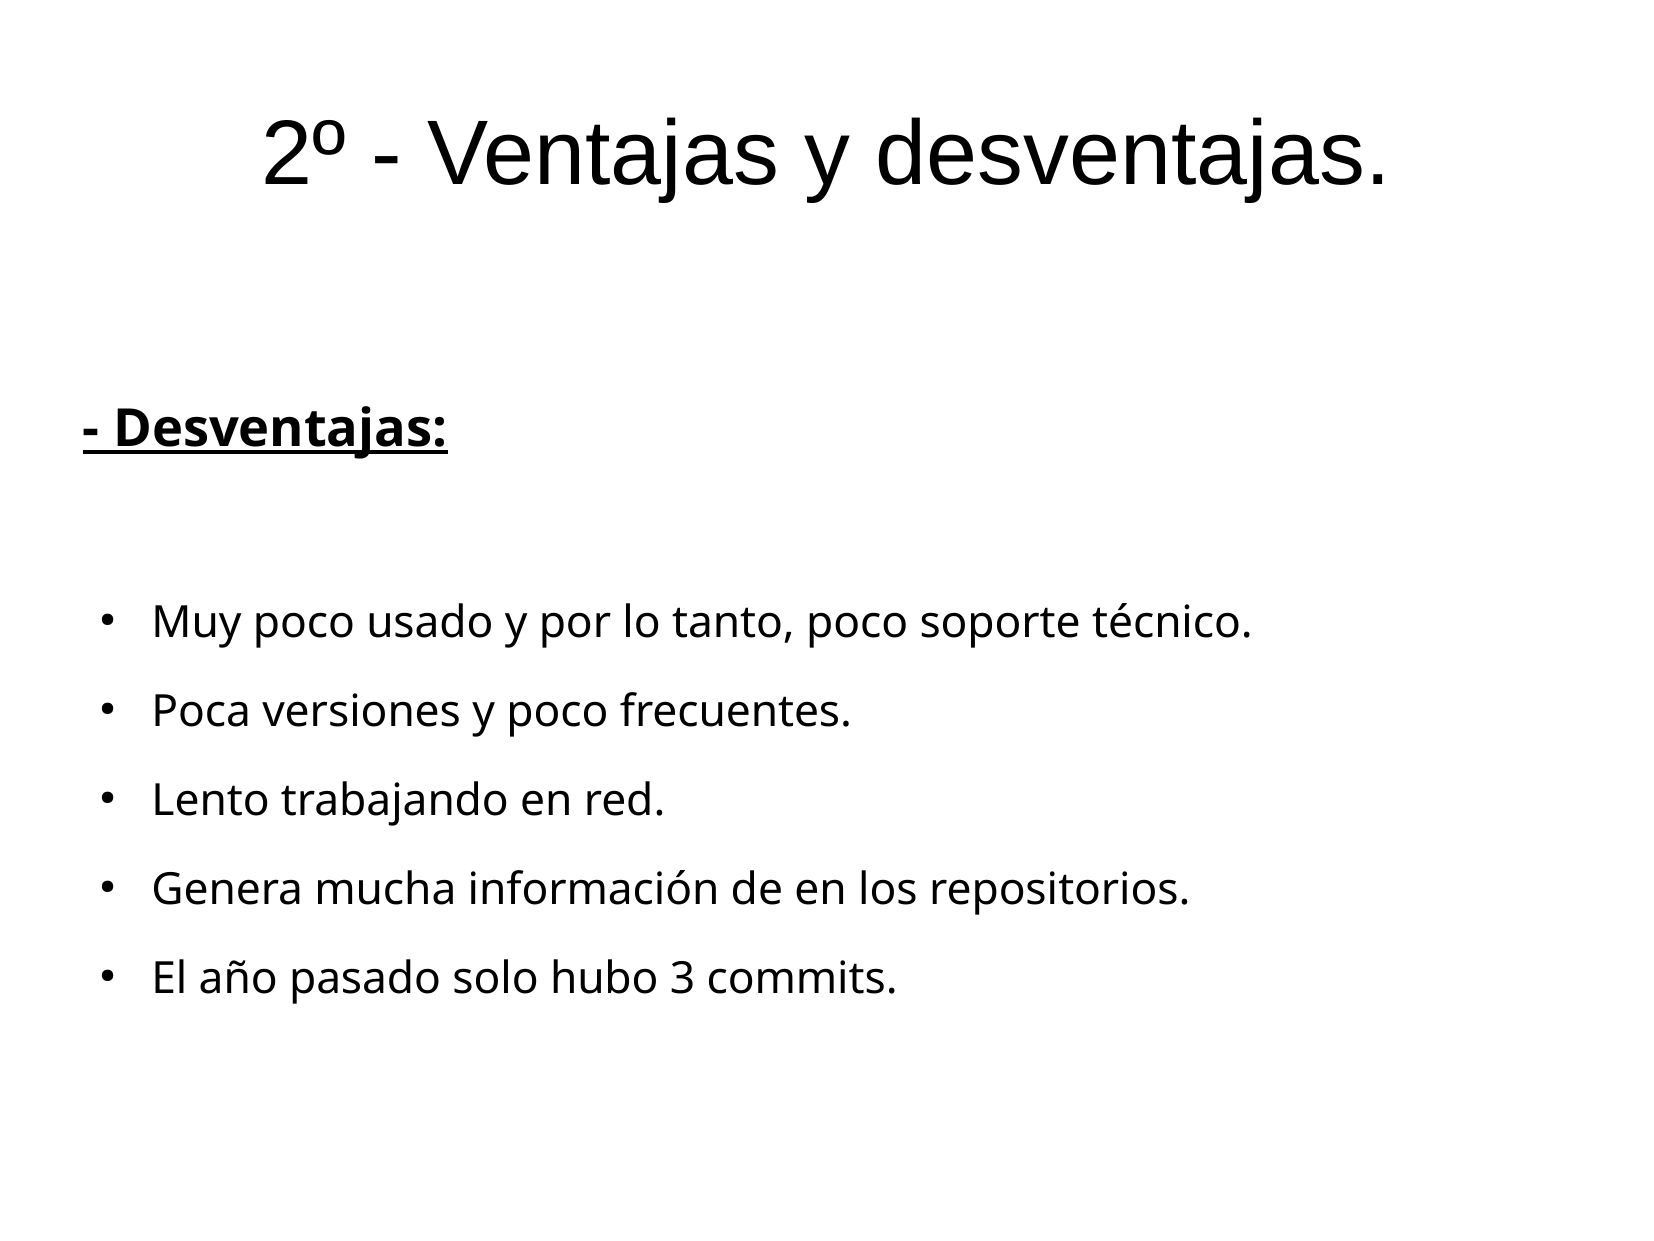

# 2º - Ventajas y desventajas.
- Desventajas:
Muy poco usado y por lo tanto, poco soporte técnico.
Poca versiones y poco frecuentes.
Lento trabajando en red.
Genera mucha información de en los repositorios.
El año pasado solo hubo 3 commits.